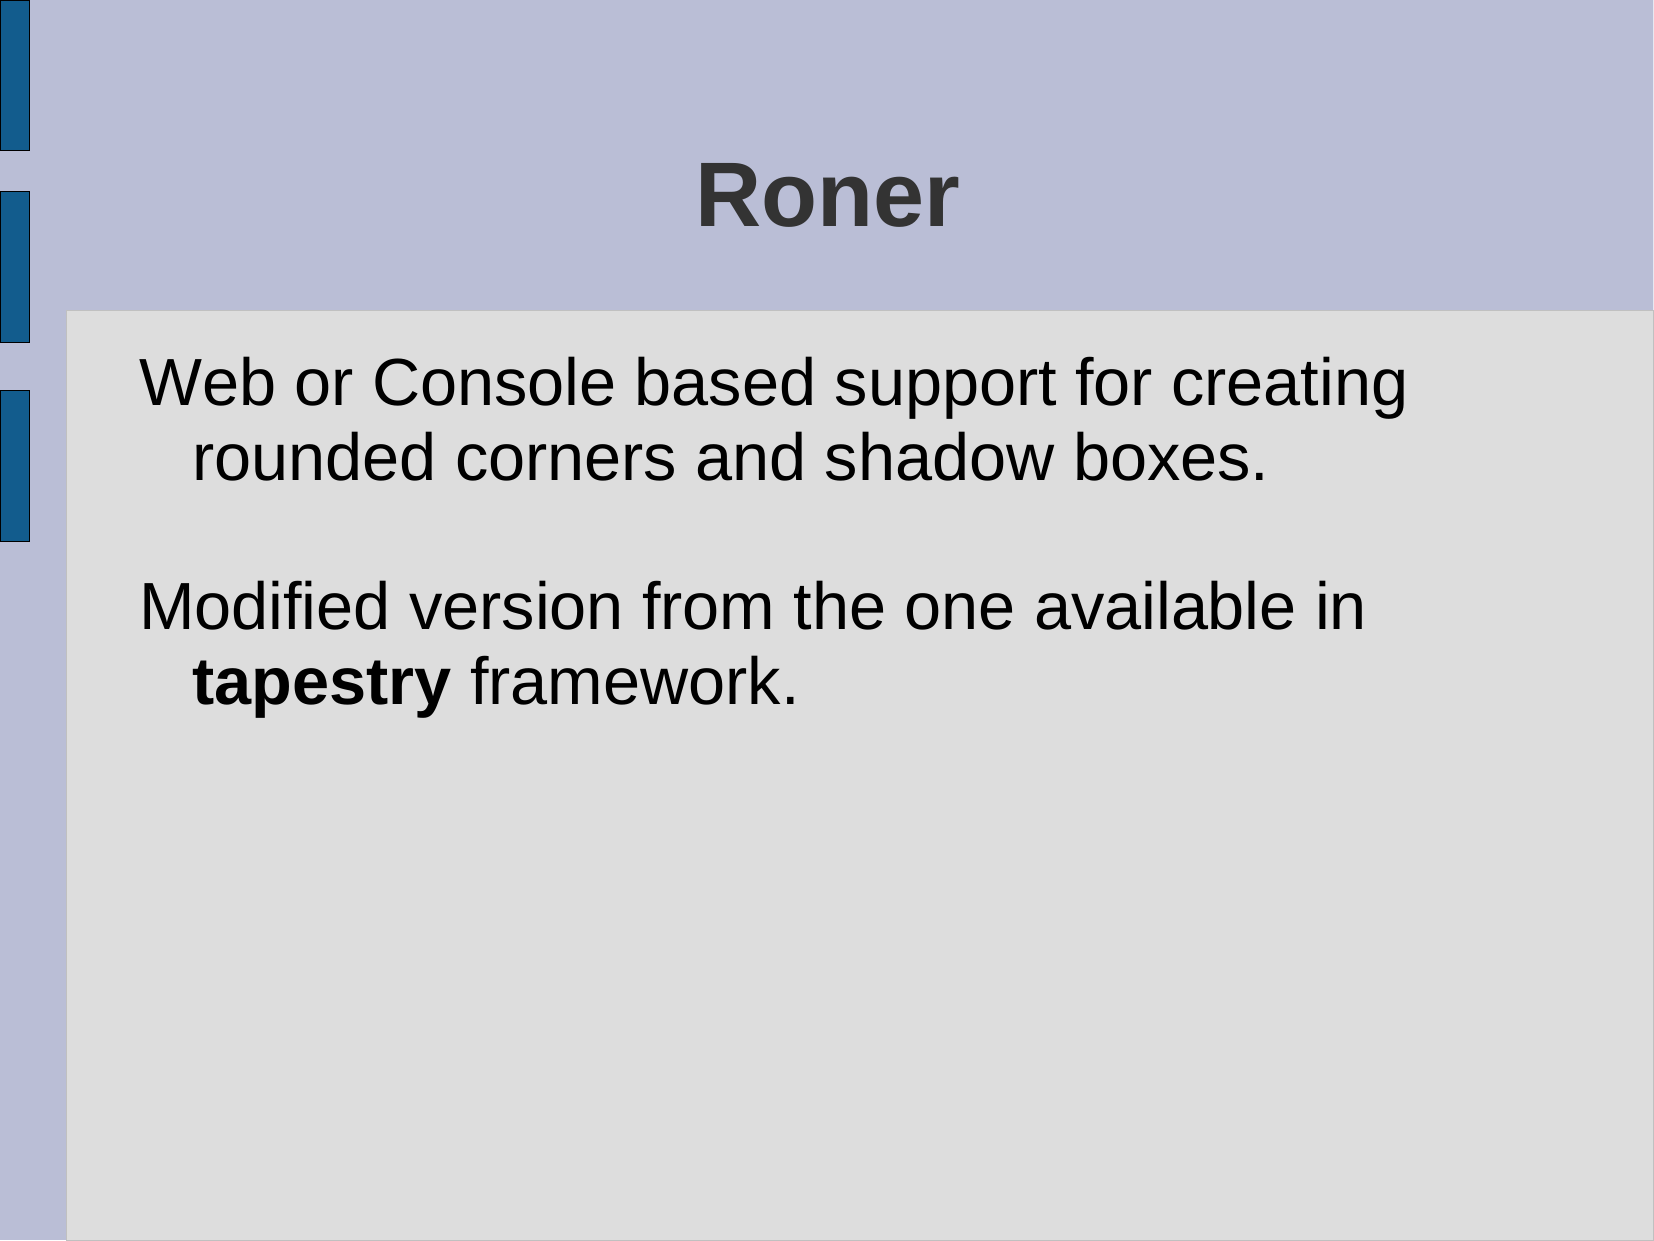

# Roner
Web or Console based support for creating rounded corners and shadow boxes.
Modified version from the one available in tapestry framework.